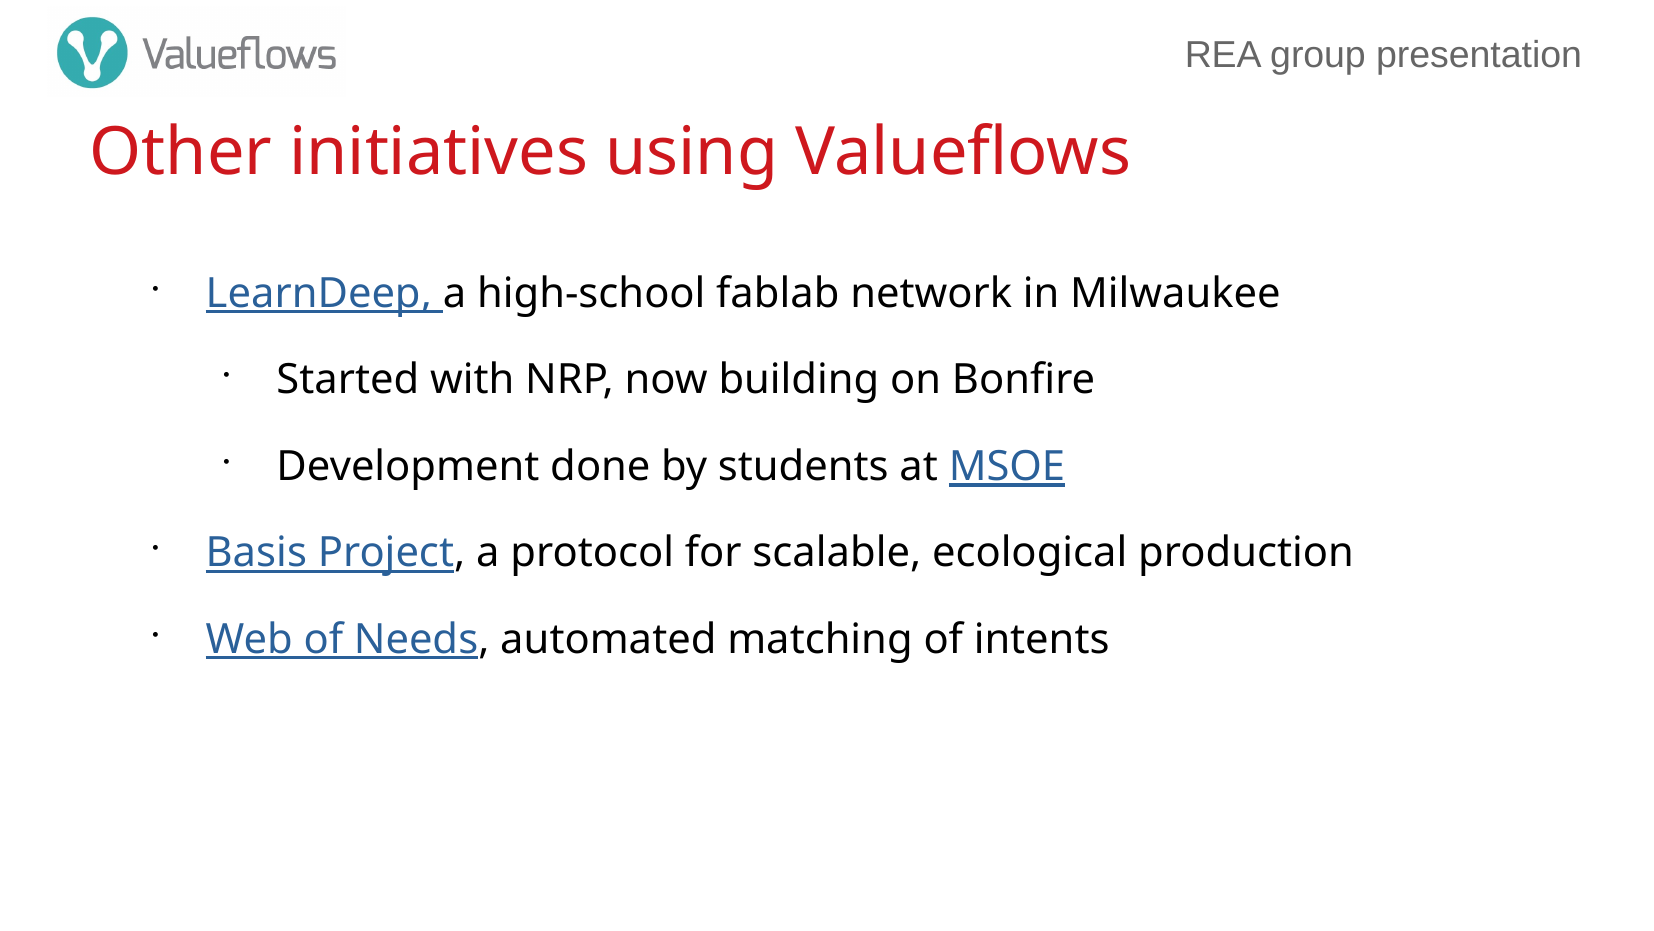

REA group presentation
Other initiatives using Valueflows
LearnDeep, a high-school fablab network in Milwaukee
Started with NRP, now building on Bonfire
Development done by students at MSOE
Basis Project, a protocol for scalable, ecological production
Web of Needs, automated matching of intents